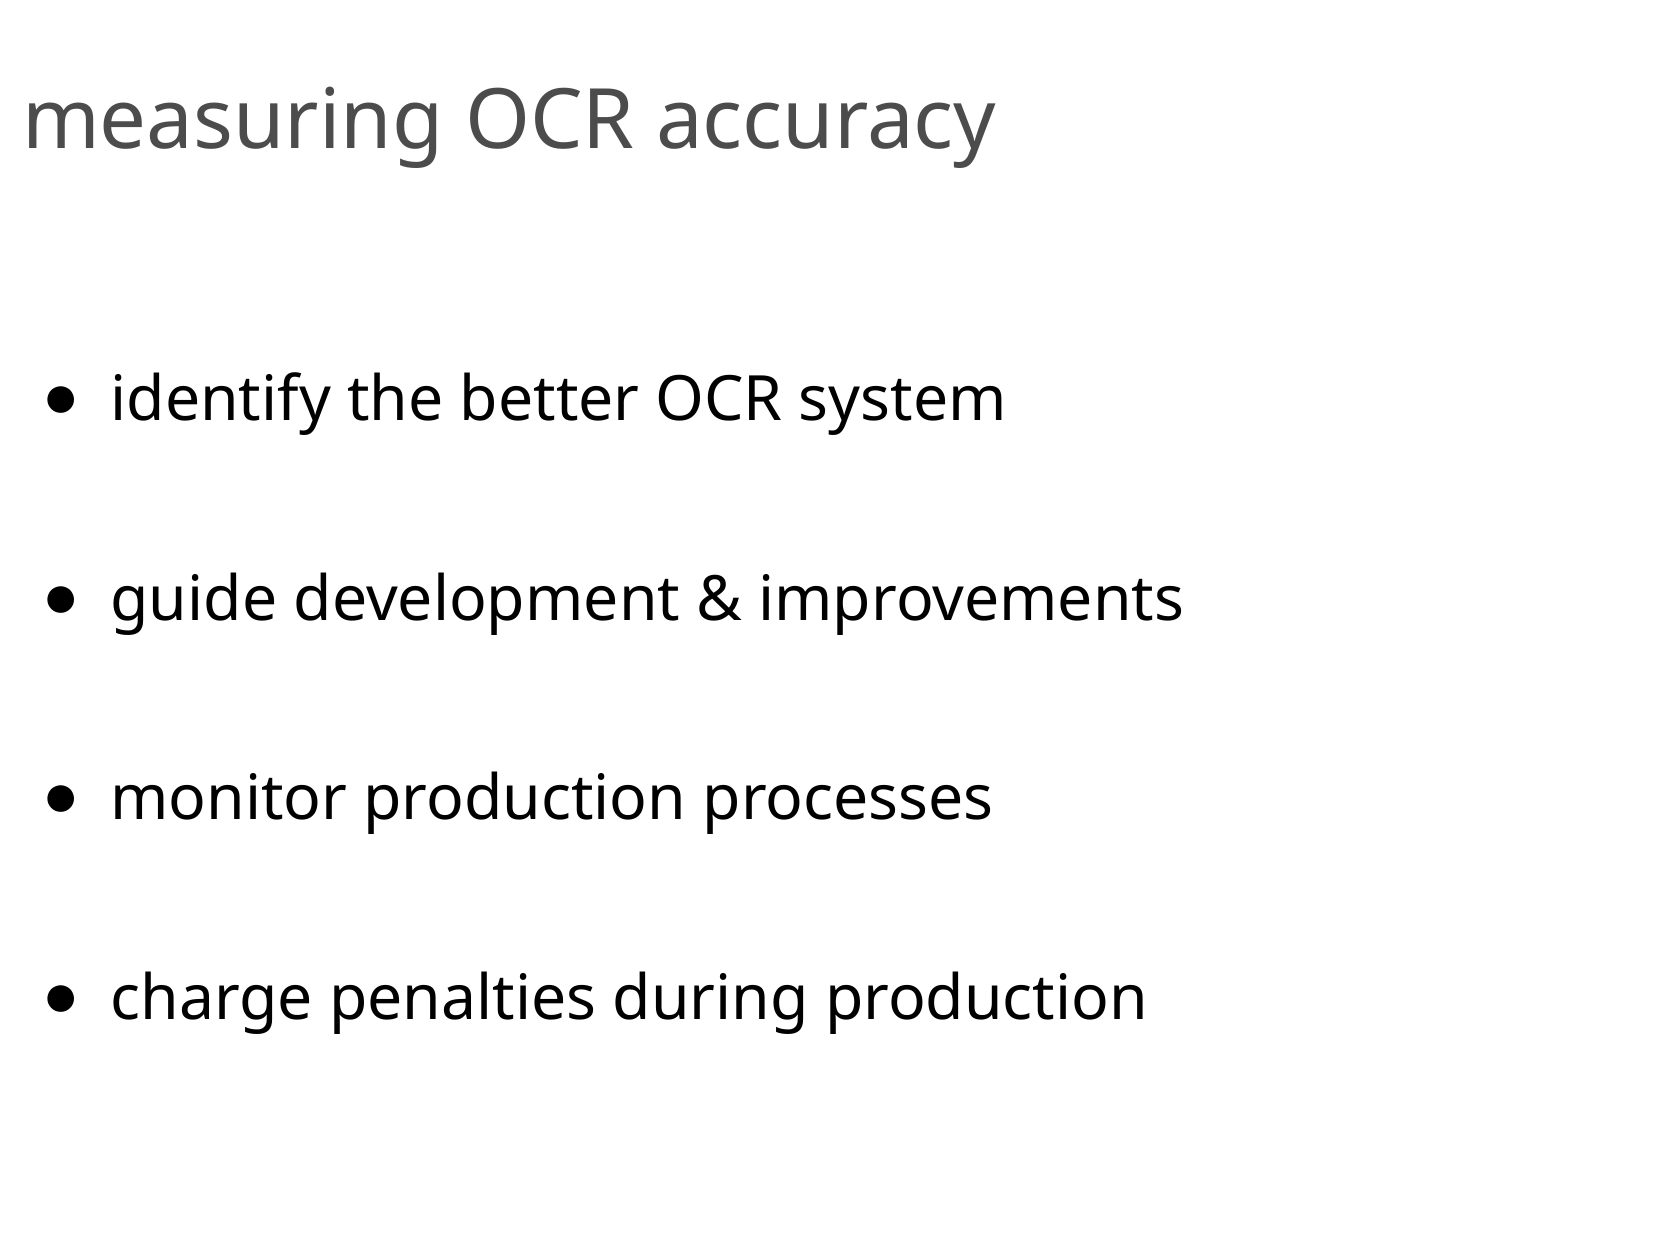

# measuring OCR accuracy
identify the better OCR system
guide development & improvements
monitor production processes
charge penalties during production